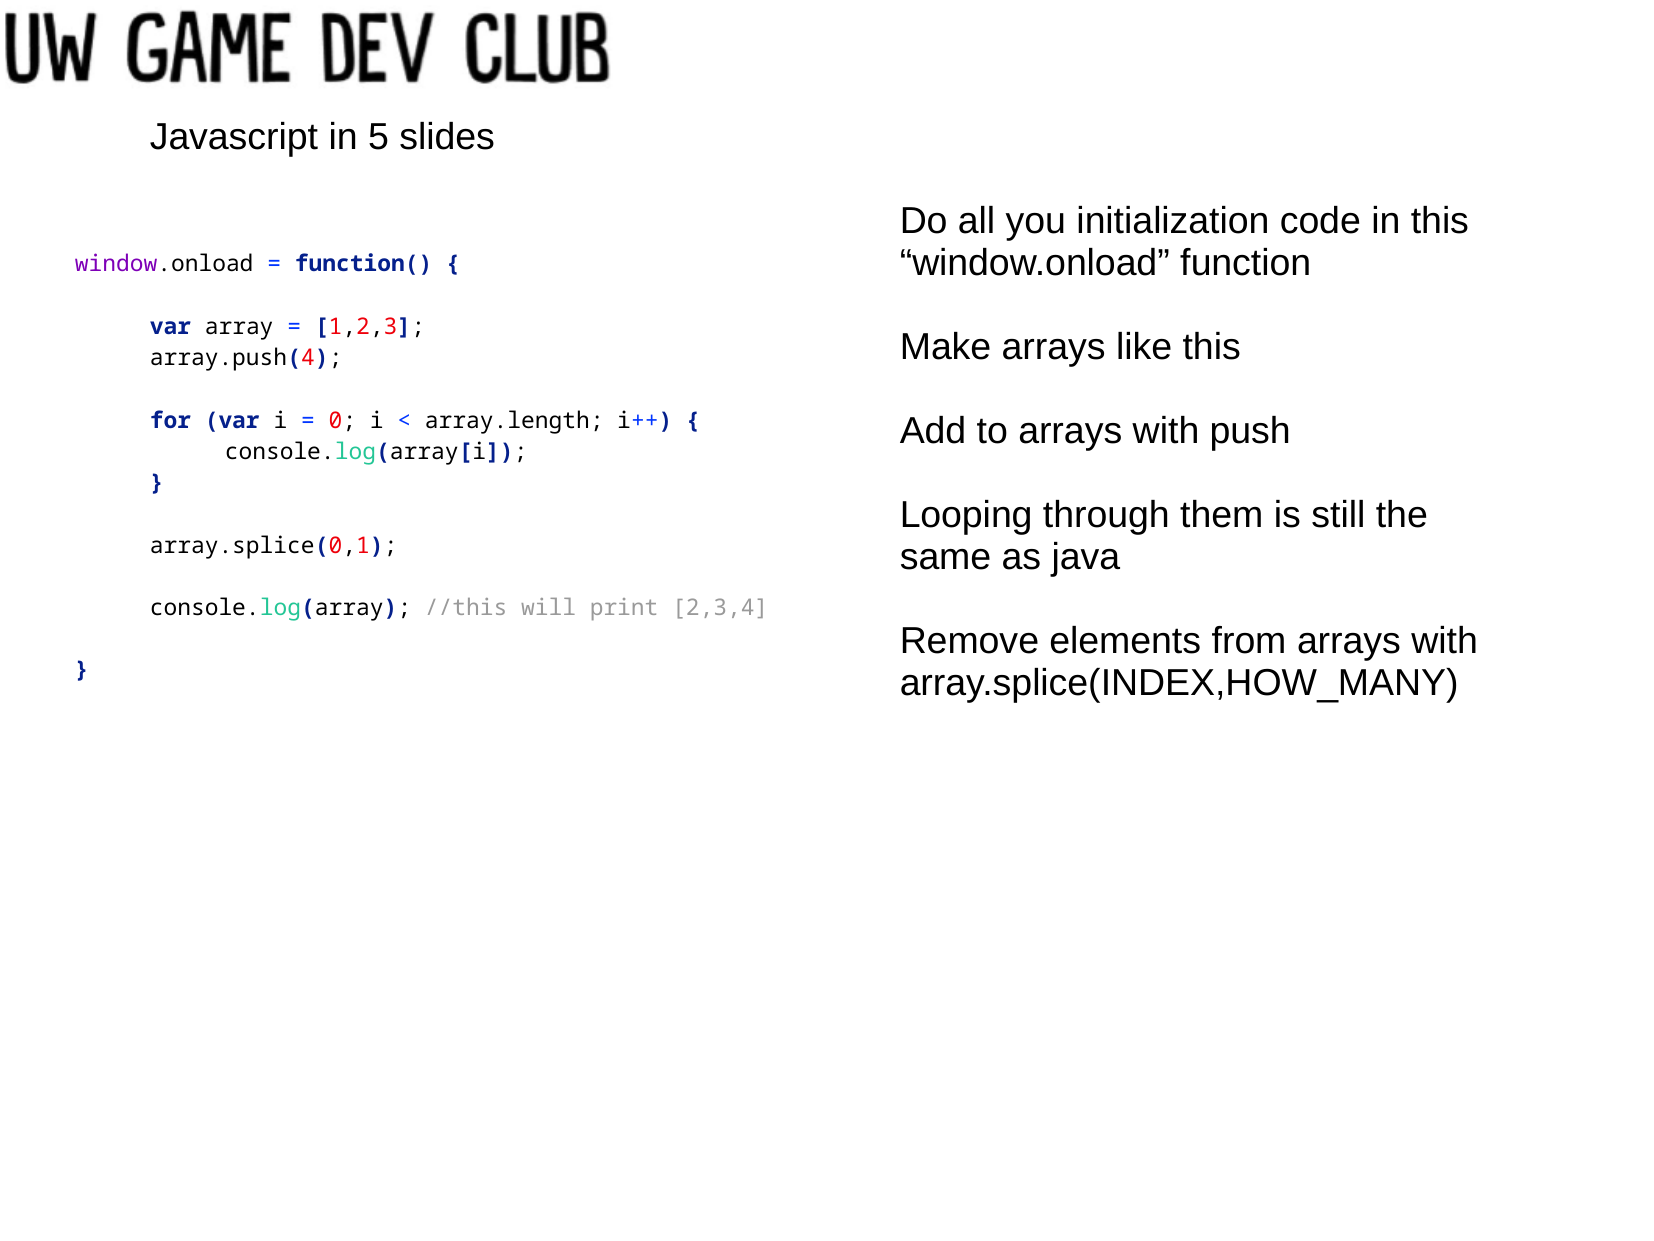

Javascript in 5 slides
Do all you initialization code in this “window.onload” function
Make arrays like this
Add to arrays with push
Looping through them is still the same as java
Remove elements from arrays with
array.splice(INDEX,HOW_MANY)
window.onload = function() {
	var array = [1,2,3];
	array.push(4);
	for (var i = 0; i < array.length; i++) {
		console.log(array[i]);
	}
	array.splice(0,1);
	console.log(array); //this will print [2,3,4]
}